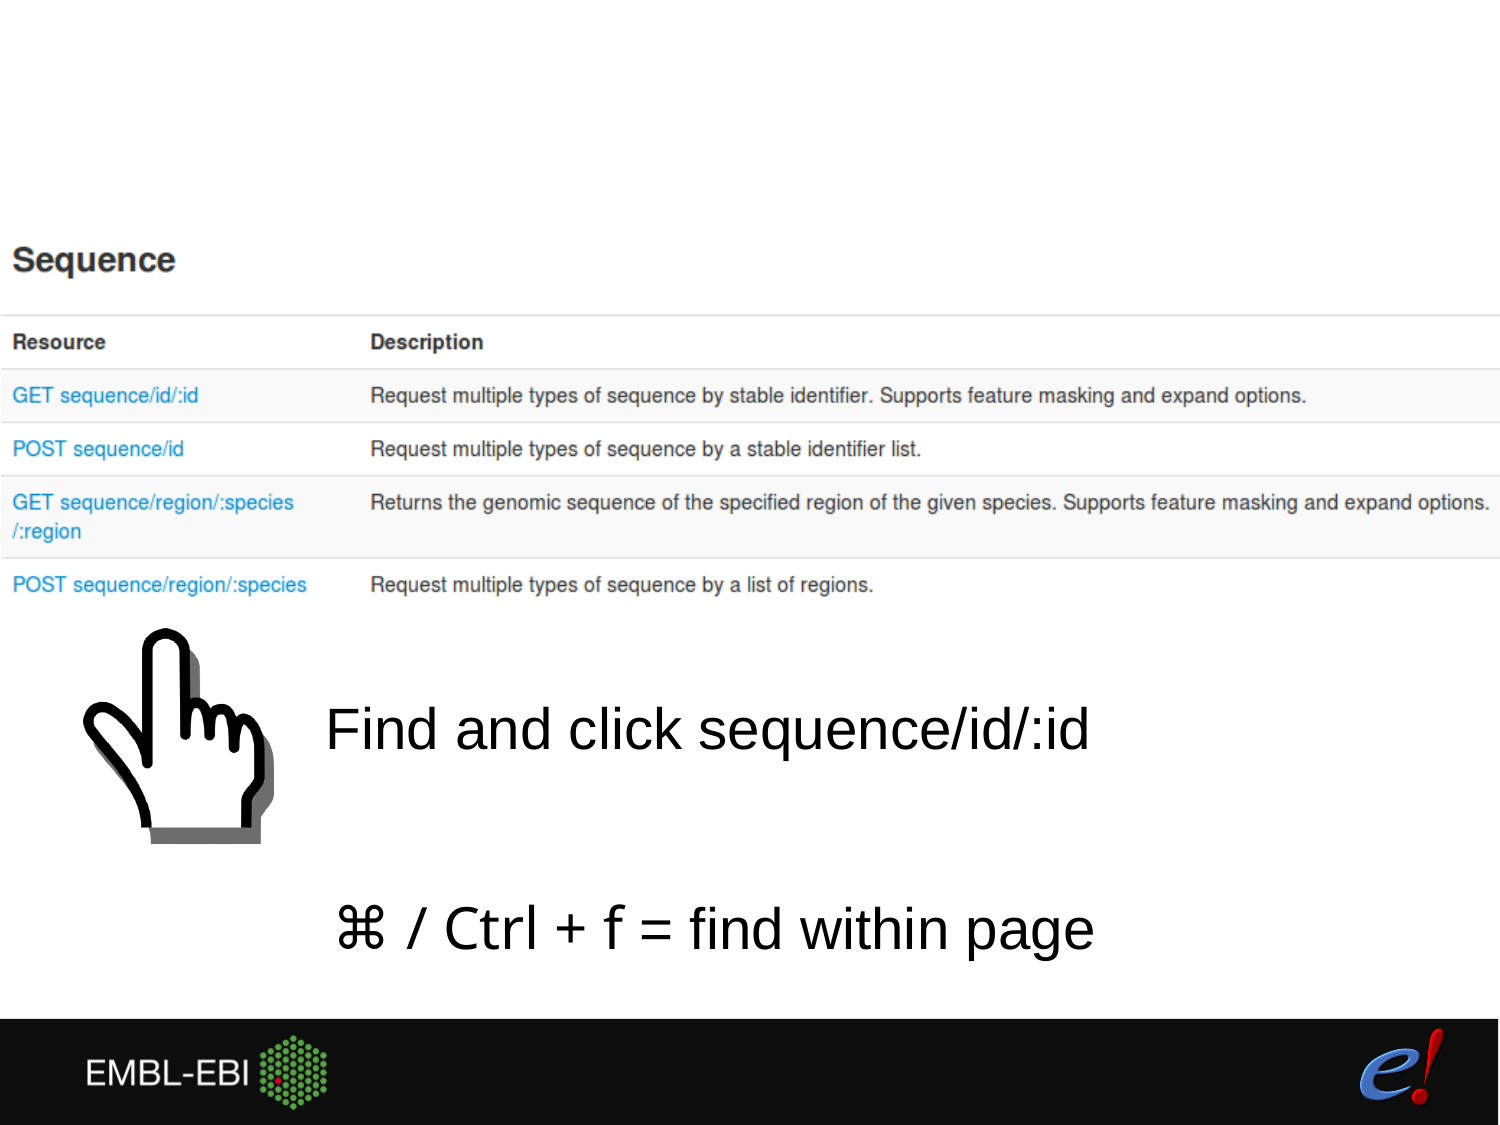

Find and click sequence/id/:id
⌘ / Ctrl + f = find within page